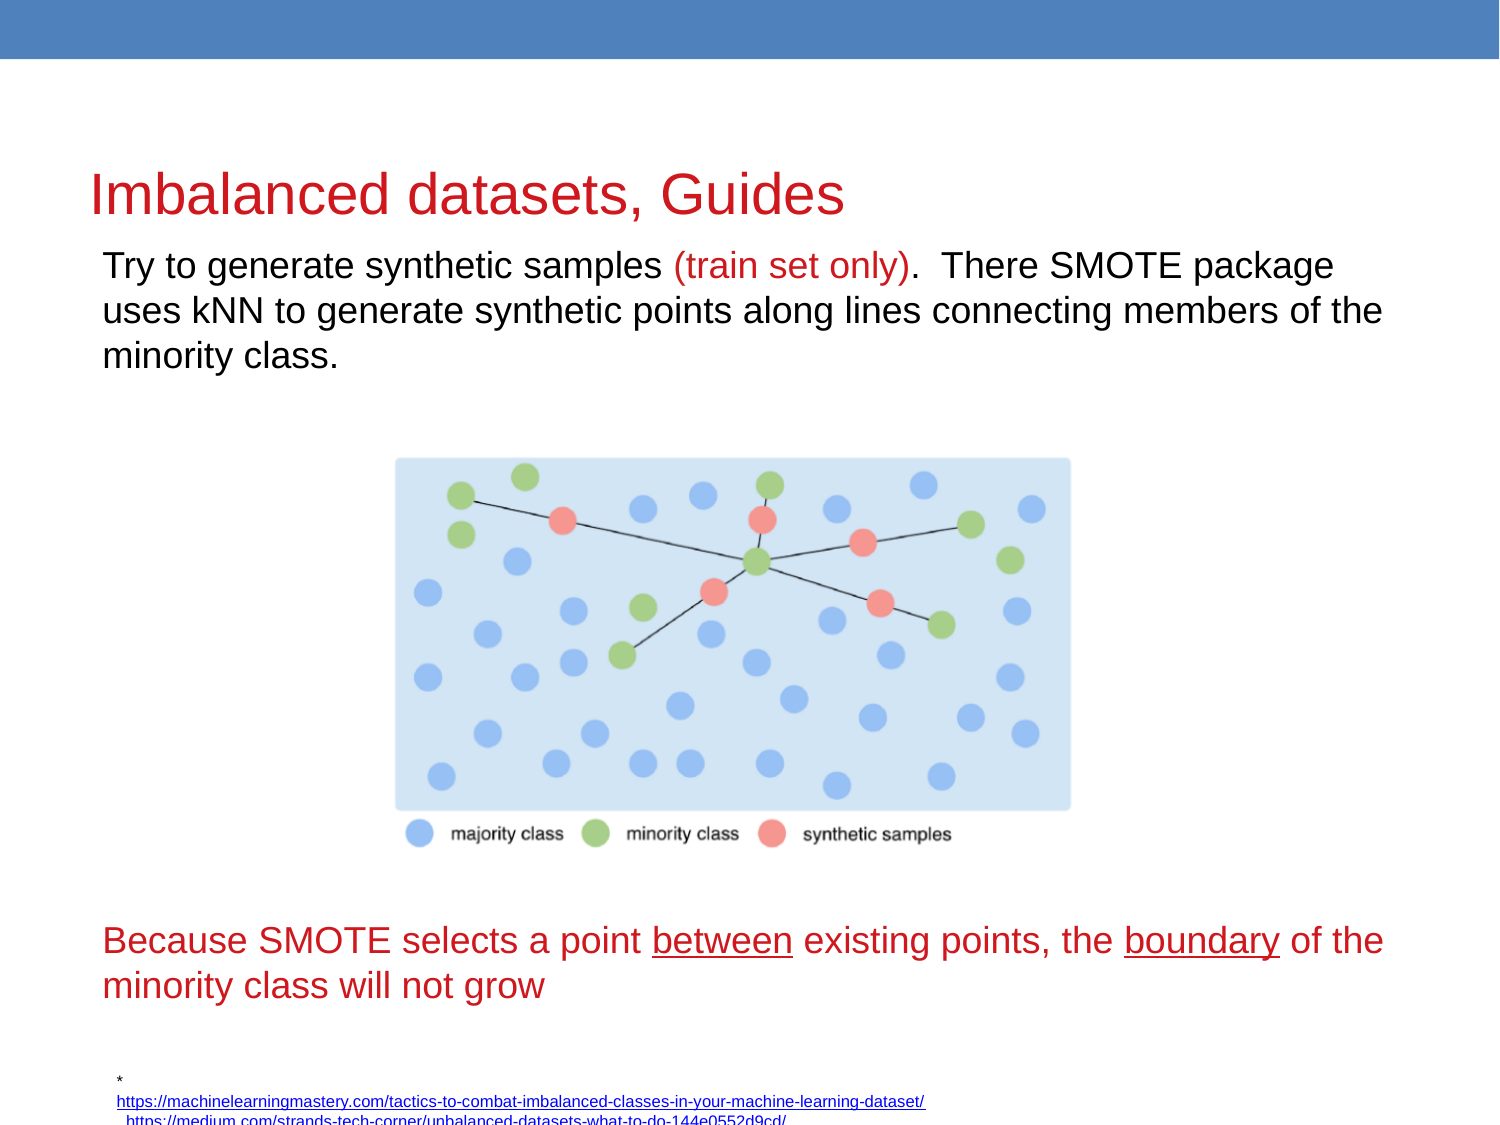

Imbalanced datasets, Guides
Try to generate synthetic samples (train set only). There SMOTE package uses kNN to generate synthetic points along lines connecting members of the minority class.
Because SMOTE selects a point between existing points, the boundary of the minority class will not grow
* https://machinelearningmastery.com/tactics-to-combat-imbalanced-classes-in-your-machine-learning-dataset/
 https://medium.com/strands-tech-corner/unbalanced-datasets-what-to-do-144e0552d9cd/